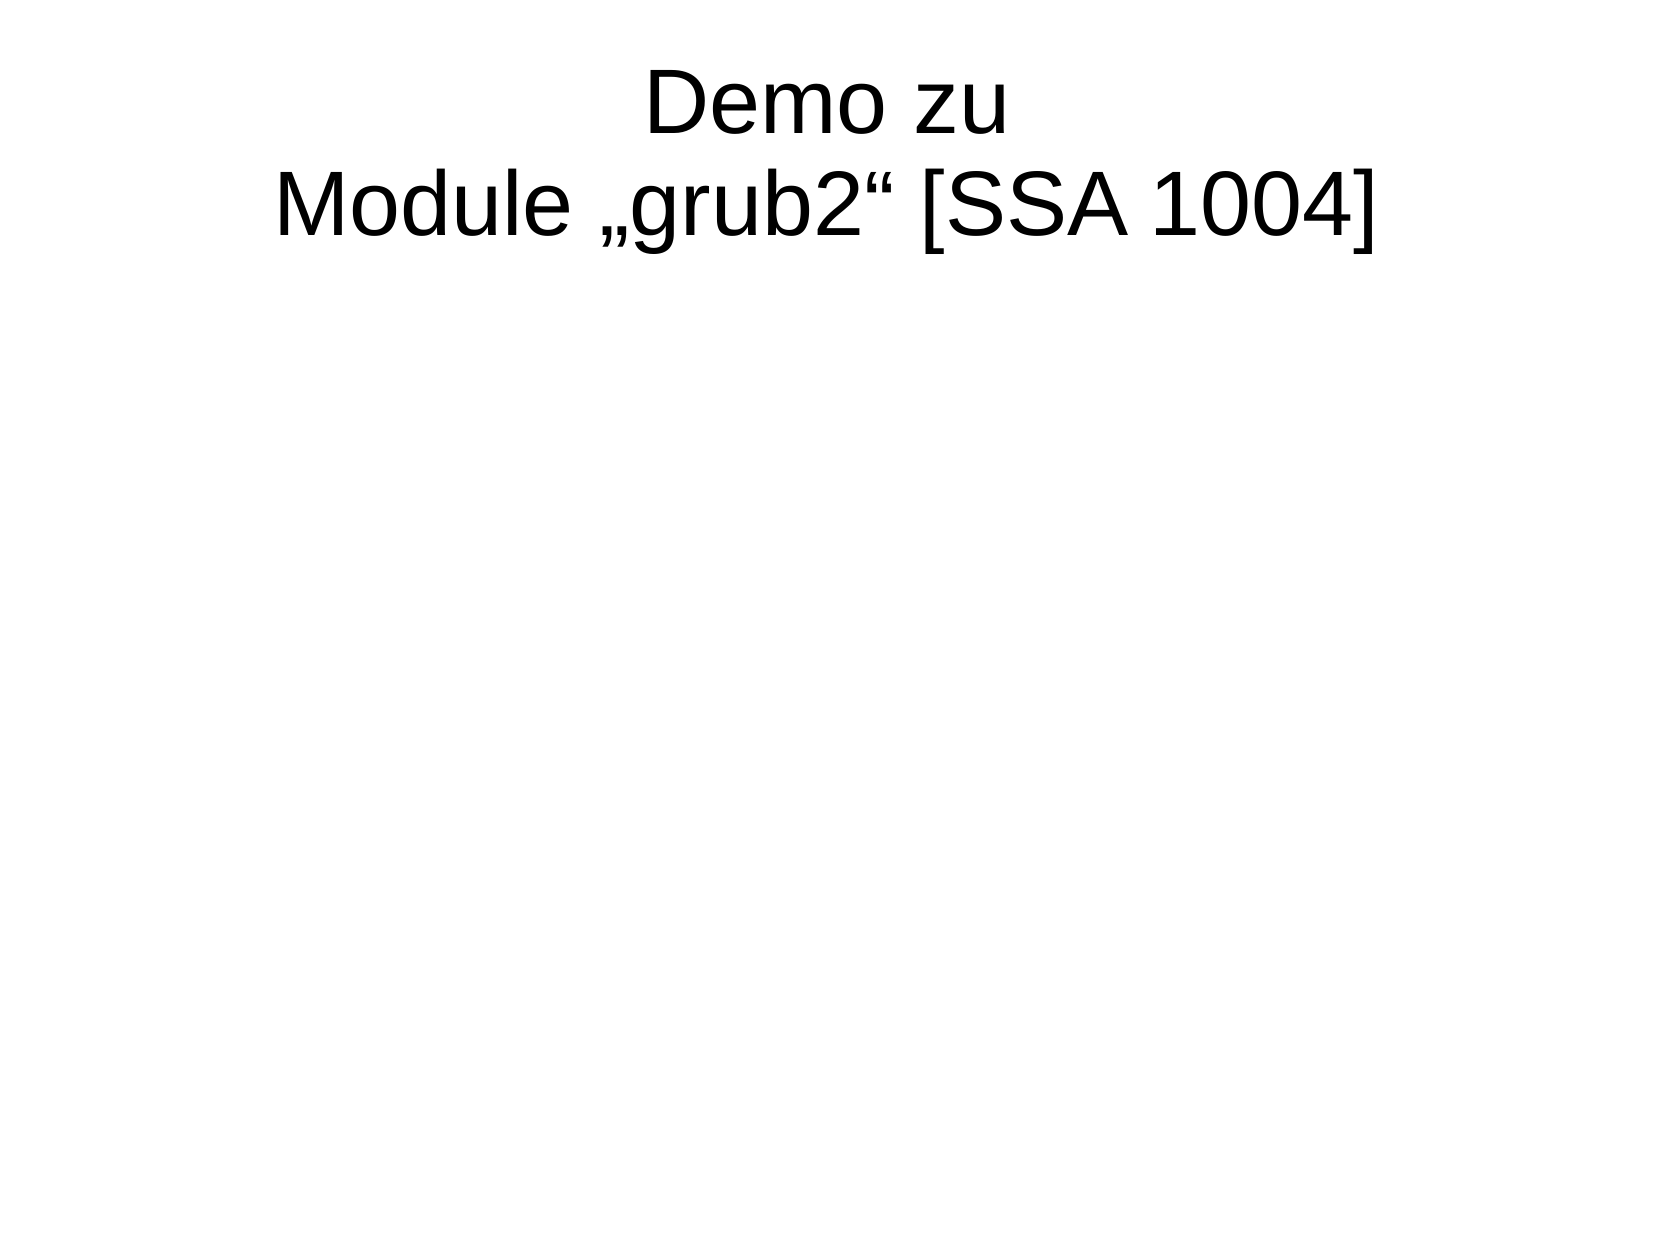

# Demo zu Module „grub2“ [SSA 1004]